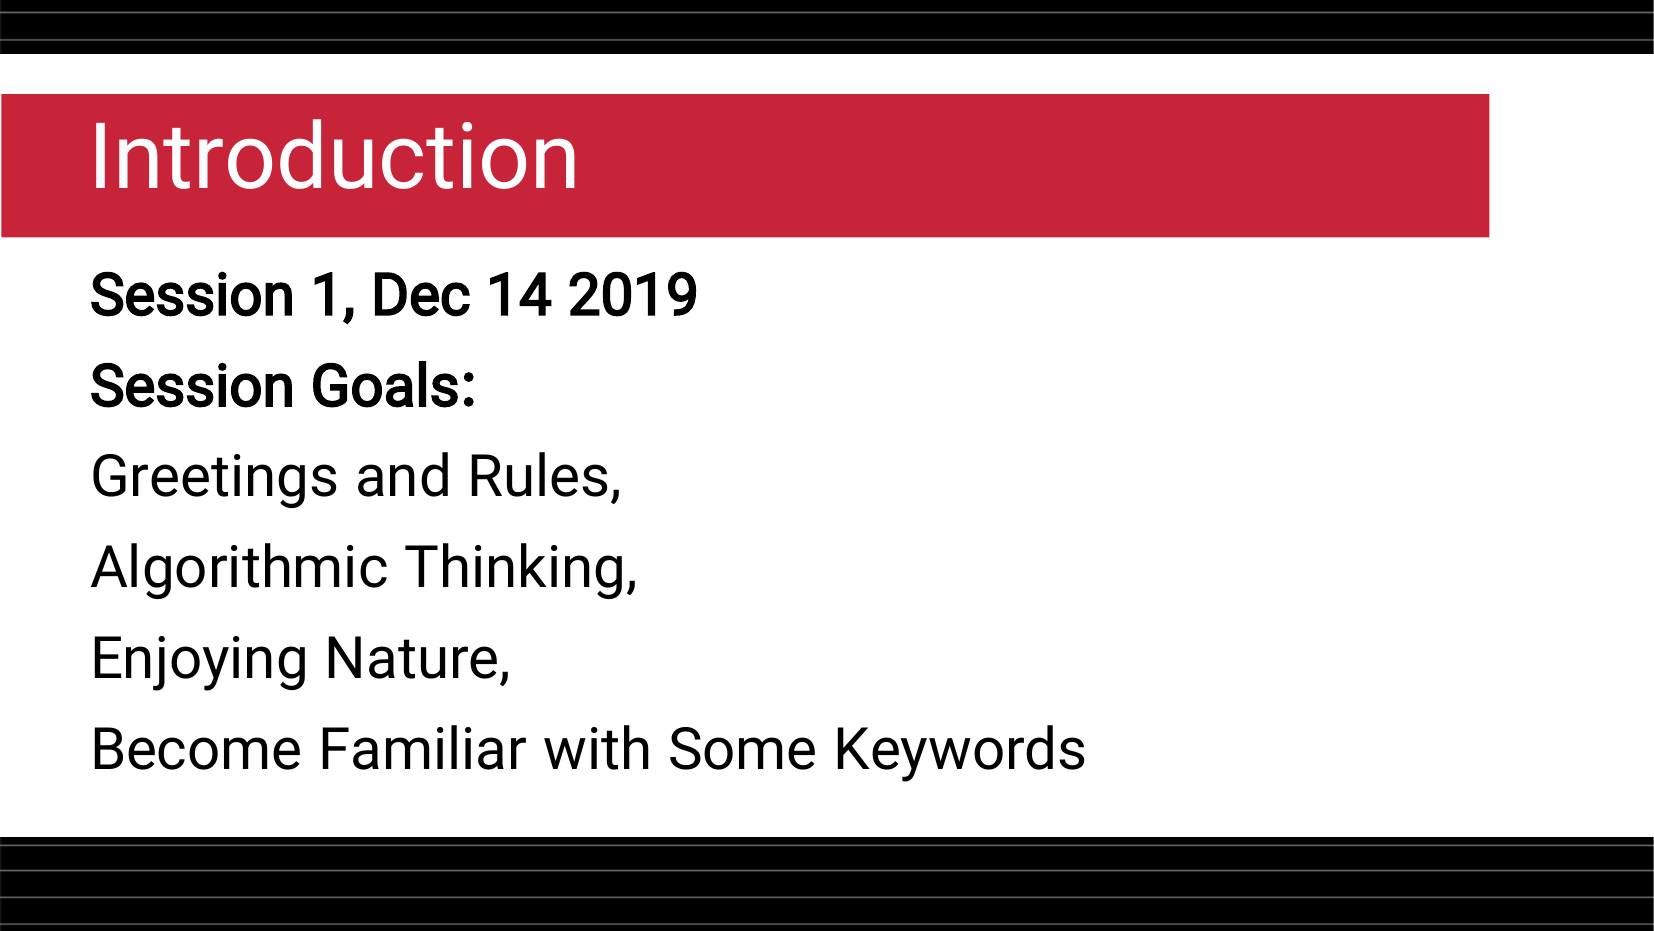

# Introduction
Session 1, Dec 14 2019
Session Goals:
Greetings and Rules,
Algorithmic Thinking,
Enjoying Nature,
Become Familiar with Some Keywords